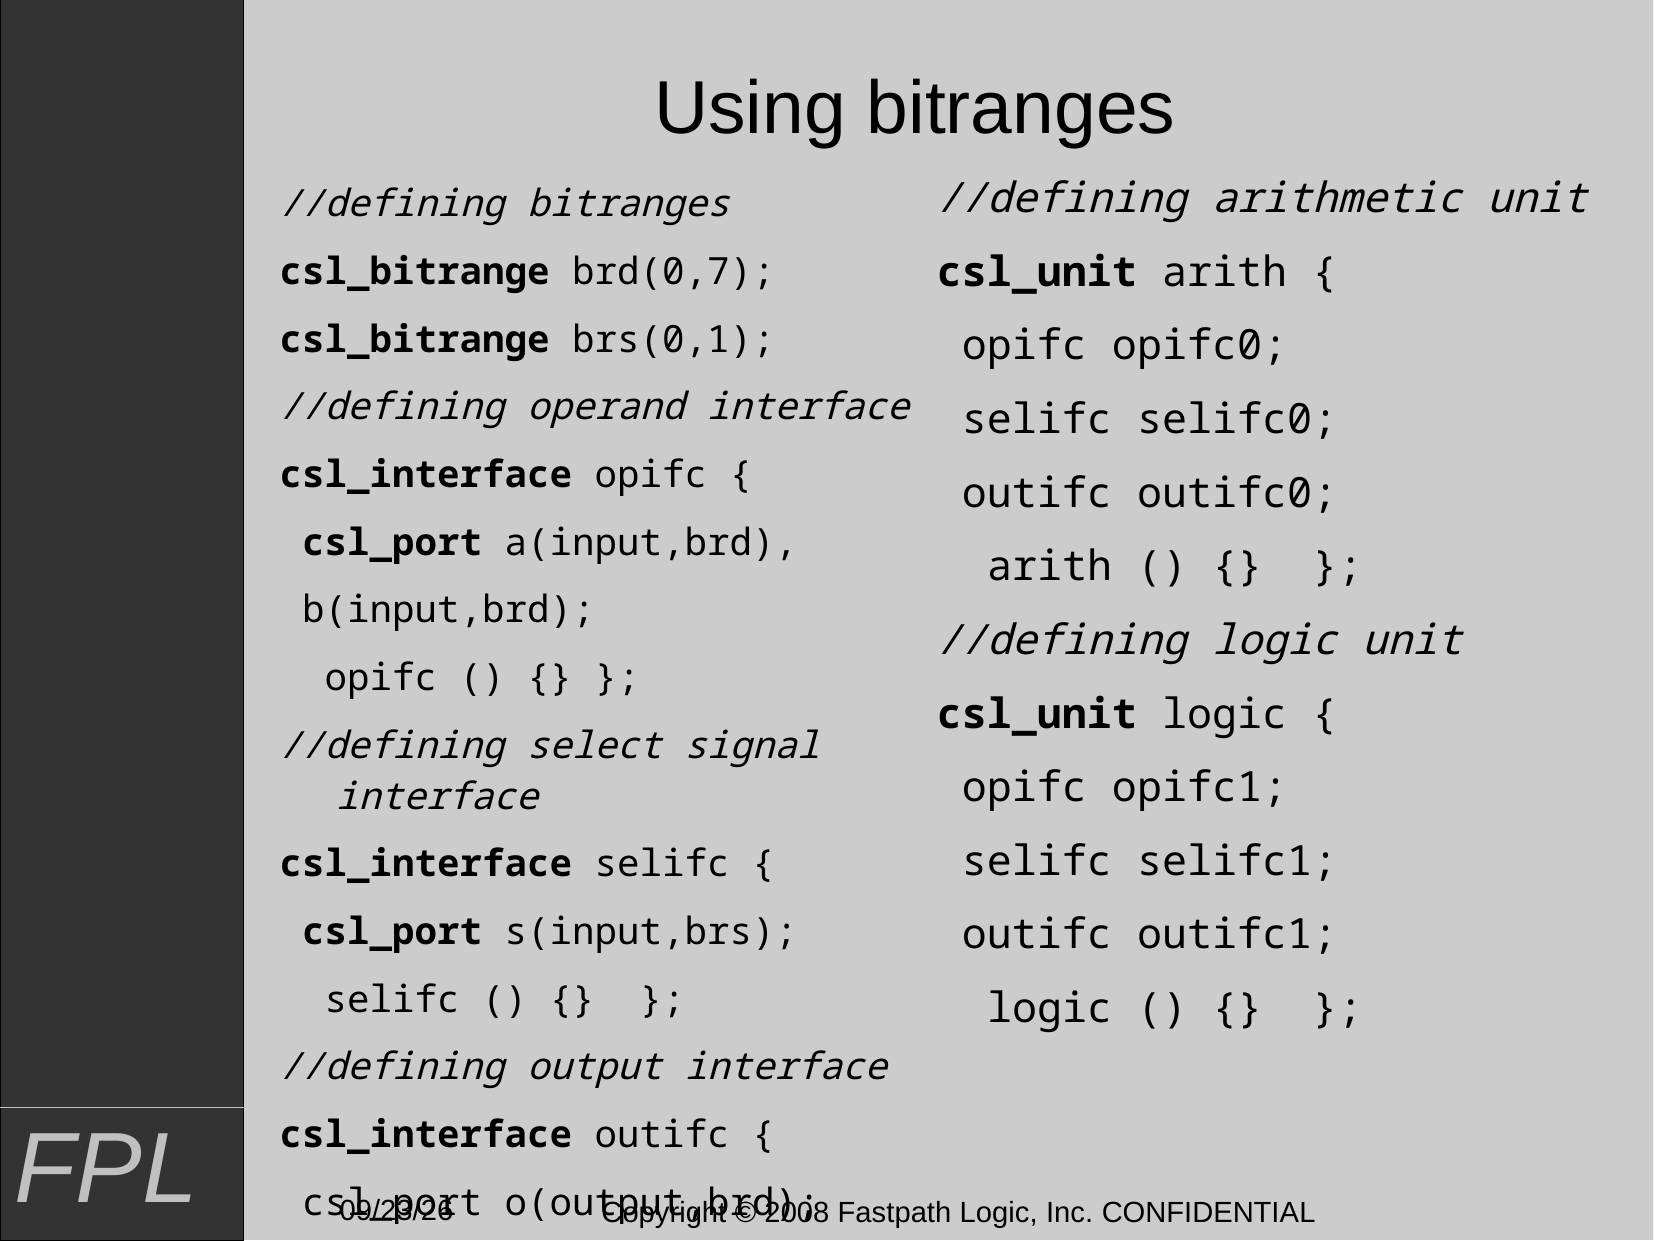

# Using bitranges
//defining arithmetic unit
csl_unit arith {
 opifc opifc0;
 selifc selifc0;
 outifc outifc0;
 arith () {} };
//defining logic unit
csl_unit logic {
 opifc opifc1;
 selifc selifc1;
 outifc outifc1;
 logic () {} };
//defining bitranges
csl_bitrange brd(0,7);
csl_bitrange brs(0,1);
//defining operand interface
csl_interface opifc {
 csl_port a(input,brd),
 b(input,brd);
 opifc () {} };
//defining select signal interface
csl_interface selifc {
 csl_port s(input,brs);
 selifc () {} };
//defining output interface
csl_interface outifc {
 csl_port o(output,brd);
outifc () {} };
Copyright Fastpath Logic Inc. @2007